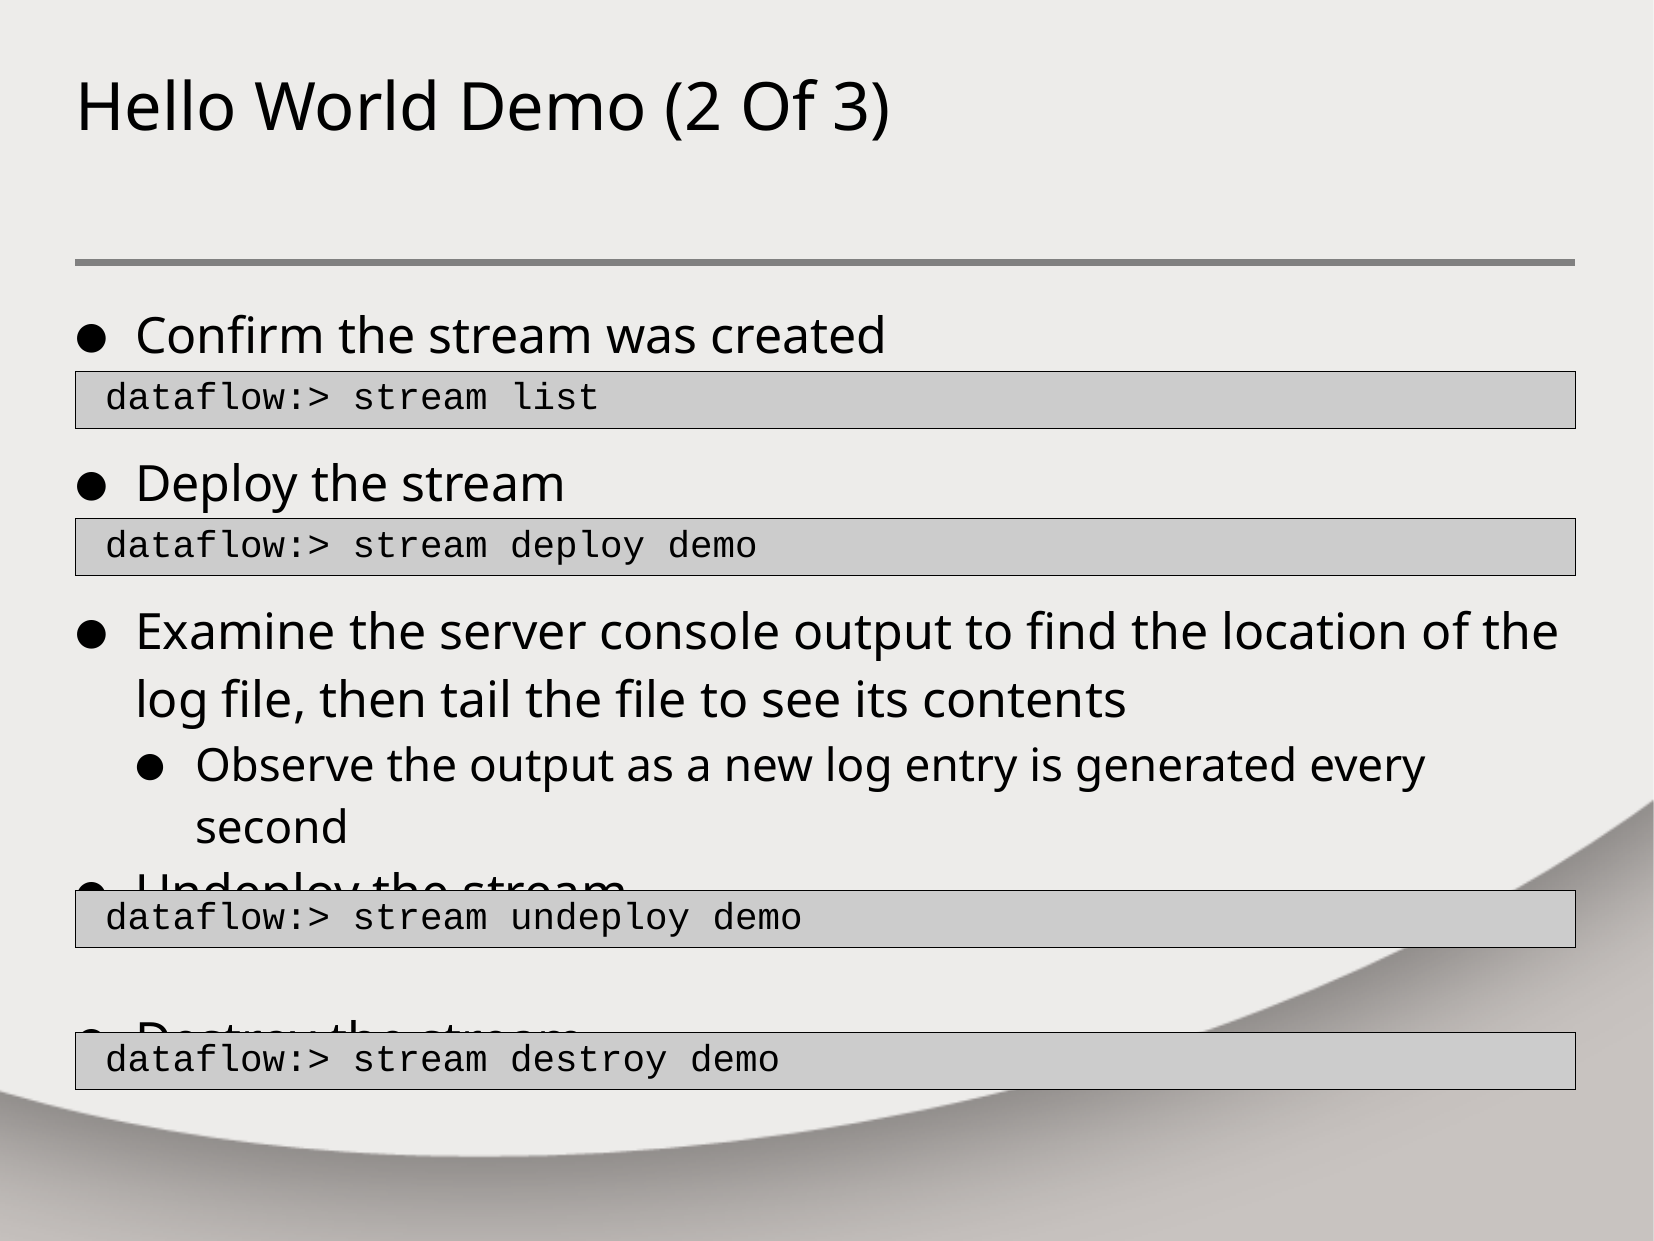

# Hello World Demo (2 Of 3)
Confirm the stream was created
Deploy the stream
Examine the server console output to find the location of the log file, then tail the file to see its contents
Observe the output as a new log entry is generated every second
Undeploy the stream
Destroy the stream
dataflow:> stream list
dataflow:> stream deploy demo
dataflow:> stream undeploy demo
dataflow:> stream destroy demo